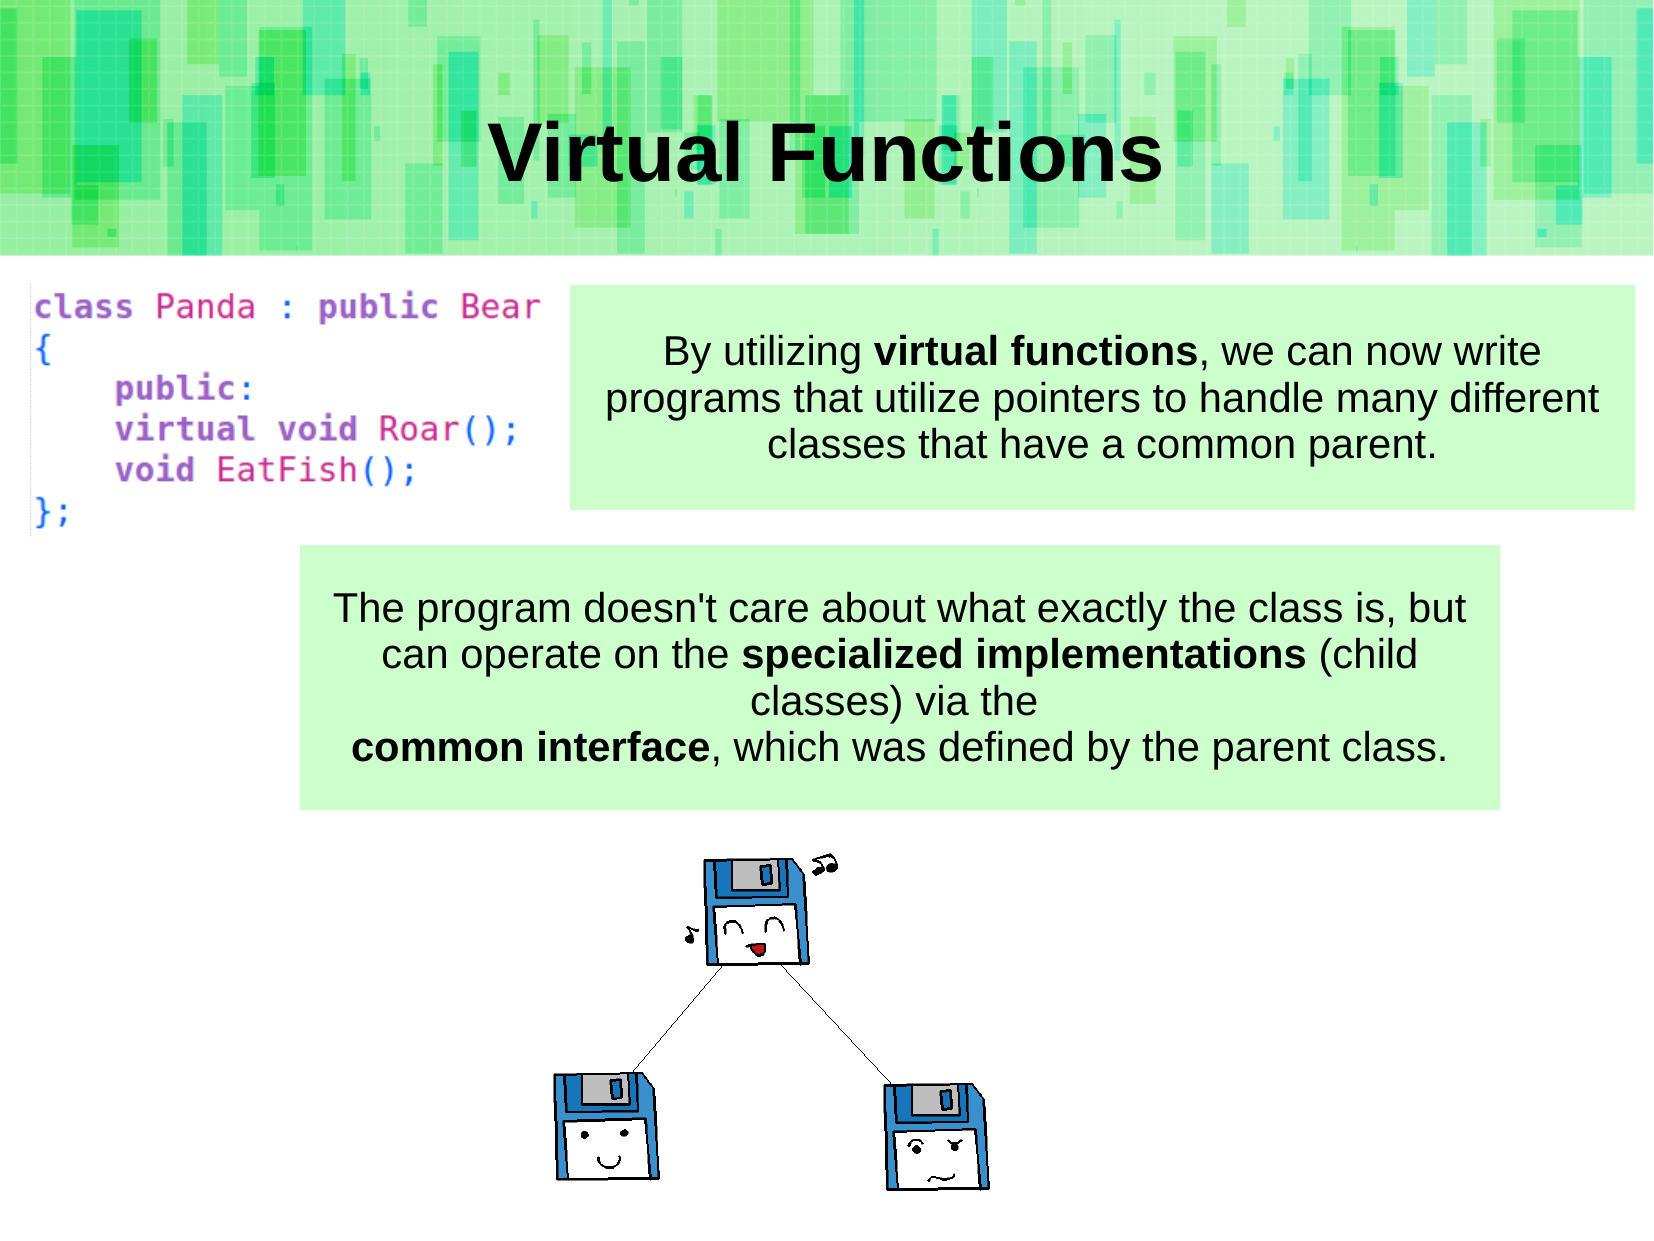

# Virtual Functions
By utilizing virtual functions, we can now write programs that utilize pointers to handle many different classes that have a common parent.
The program doesn't care about what exactly the class is, but can operate on the specialized implementations (child classes) via the
common interface, which was defined by the parent class.